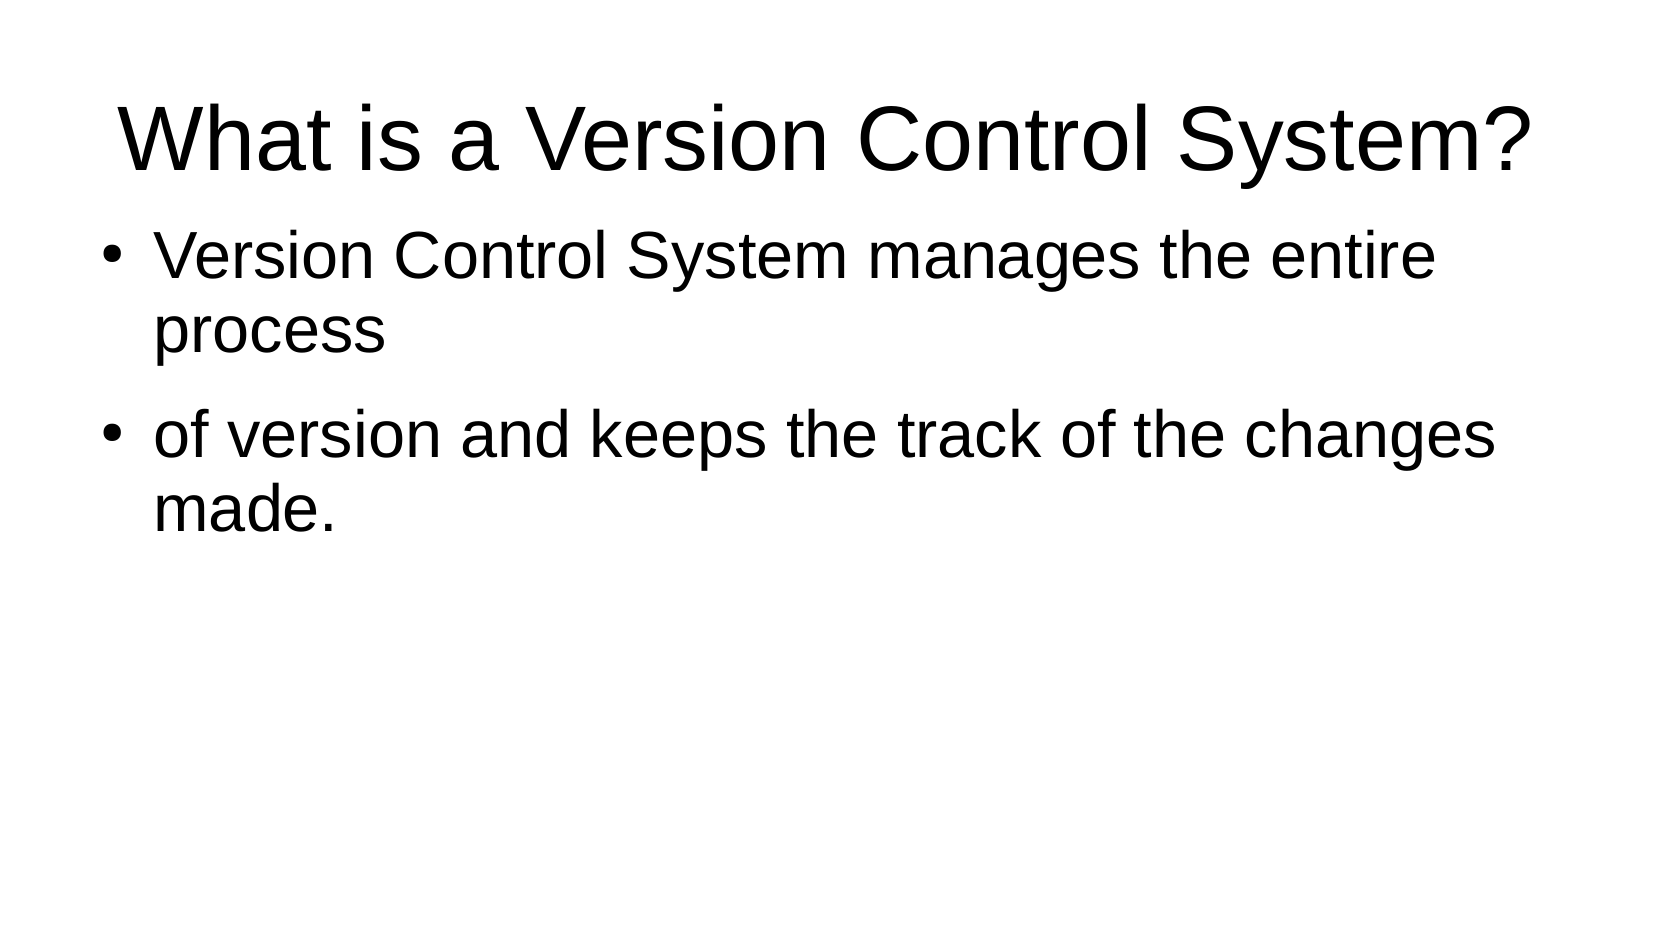

What is a Version Control System?
# Version Control System manages the entire process
of version and keeps the track of the changes made.